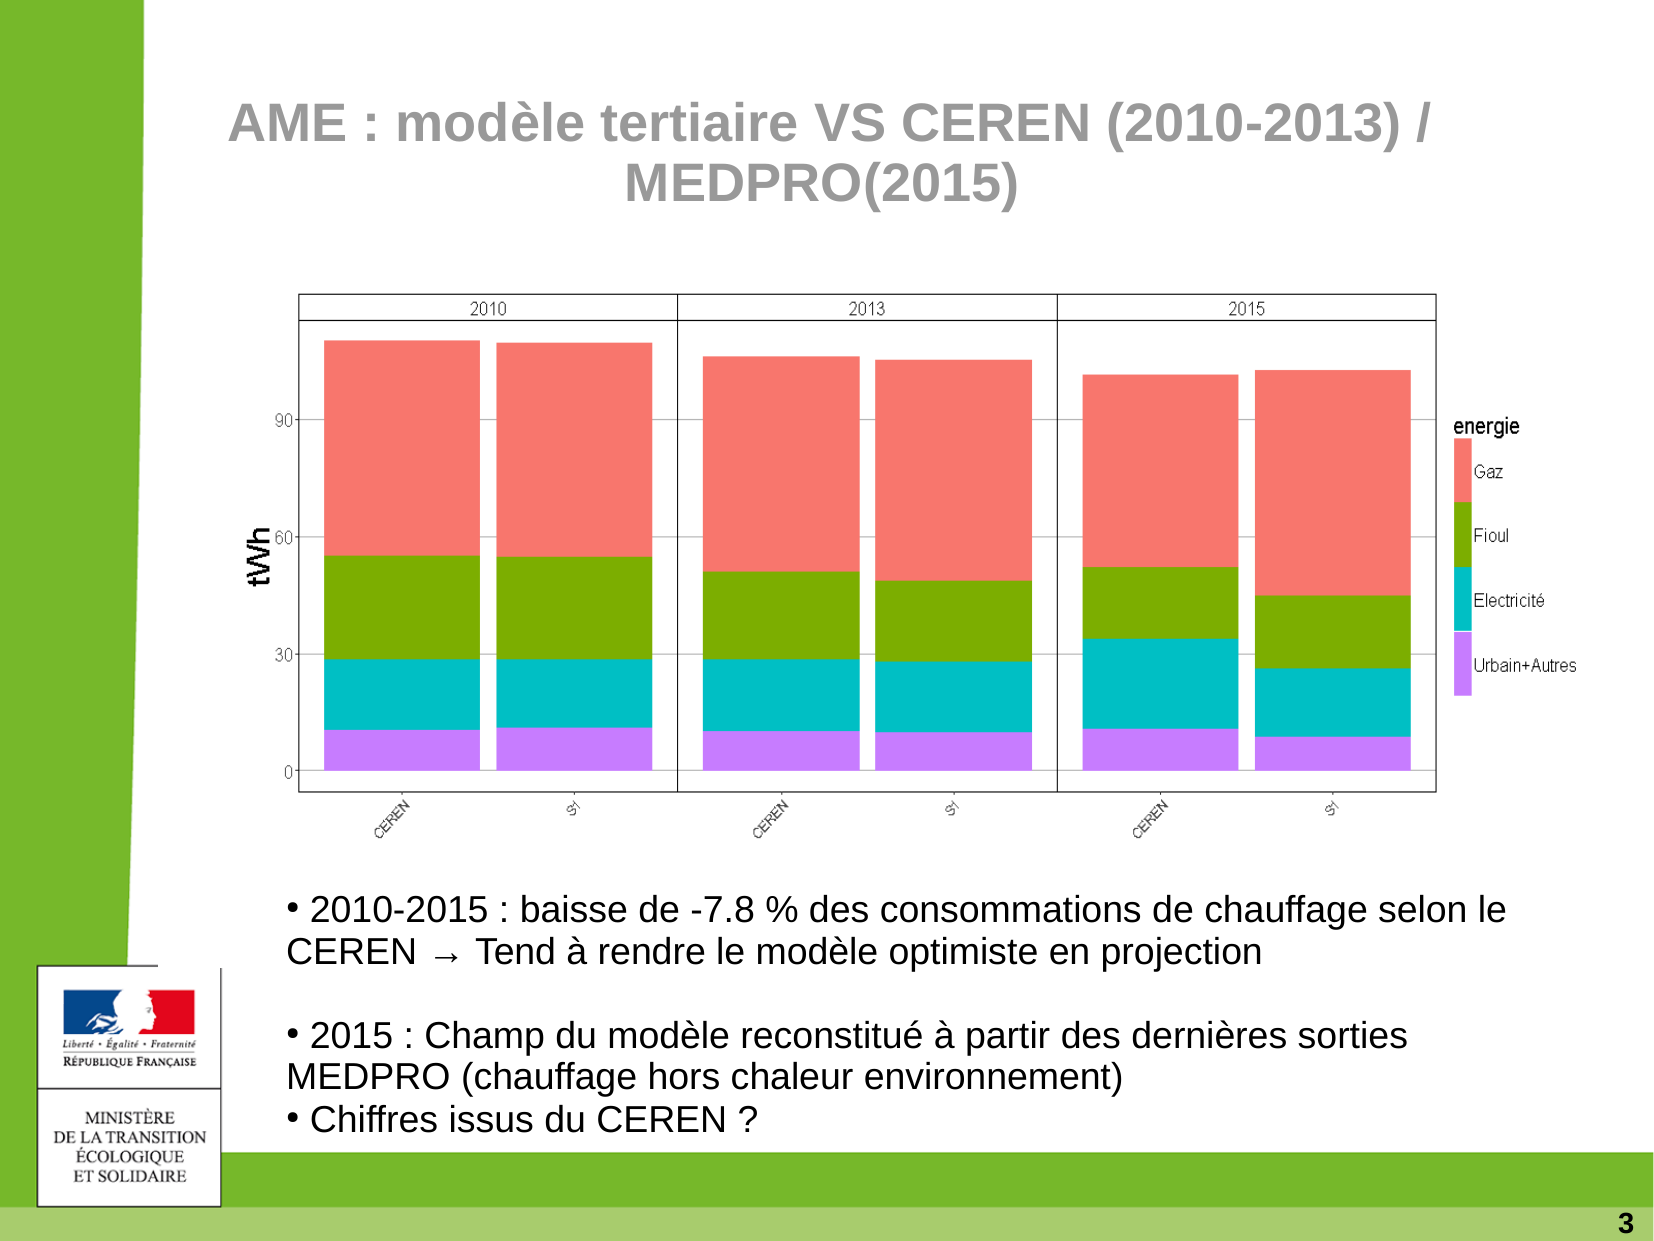

# AME : modèle tertiaire VS CEREN (2010-2013) / MEDPRO(2015)
 2010-2015 : baisse de -7.8 % des consommations de chauffage selon le CEREN → Tend à rendre le modèle optimiste en projection
 2015 : Champ du modèle reconstitué à partir des dernières sorties MEDPRO (chauffage hors chaleur environnement)
 Chiffres issus du CEREN ?